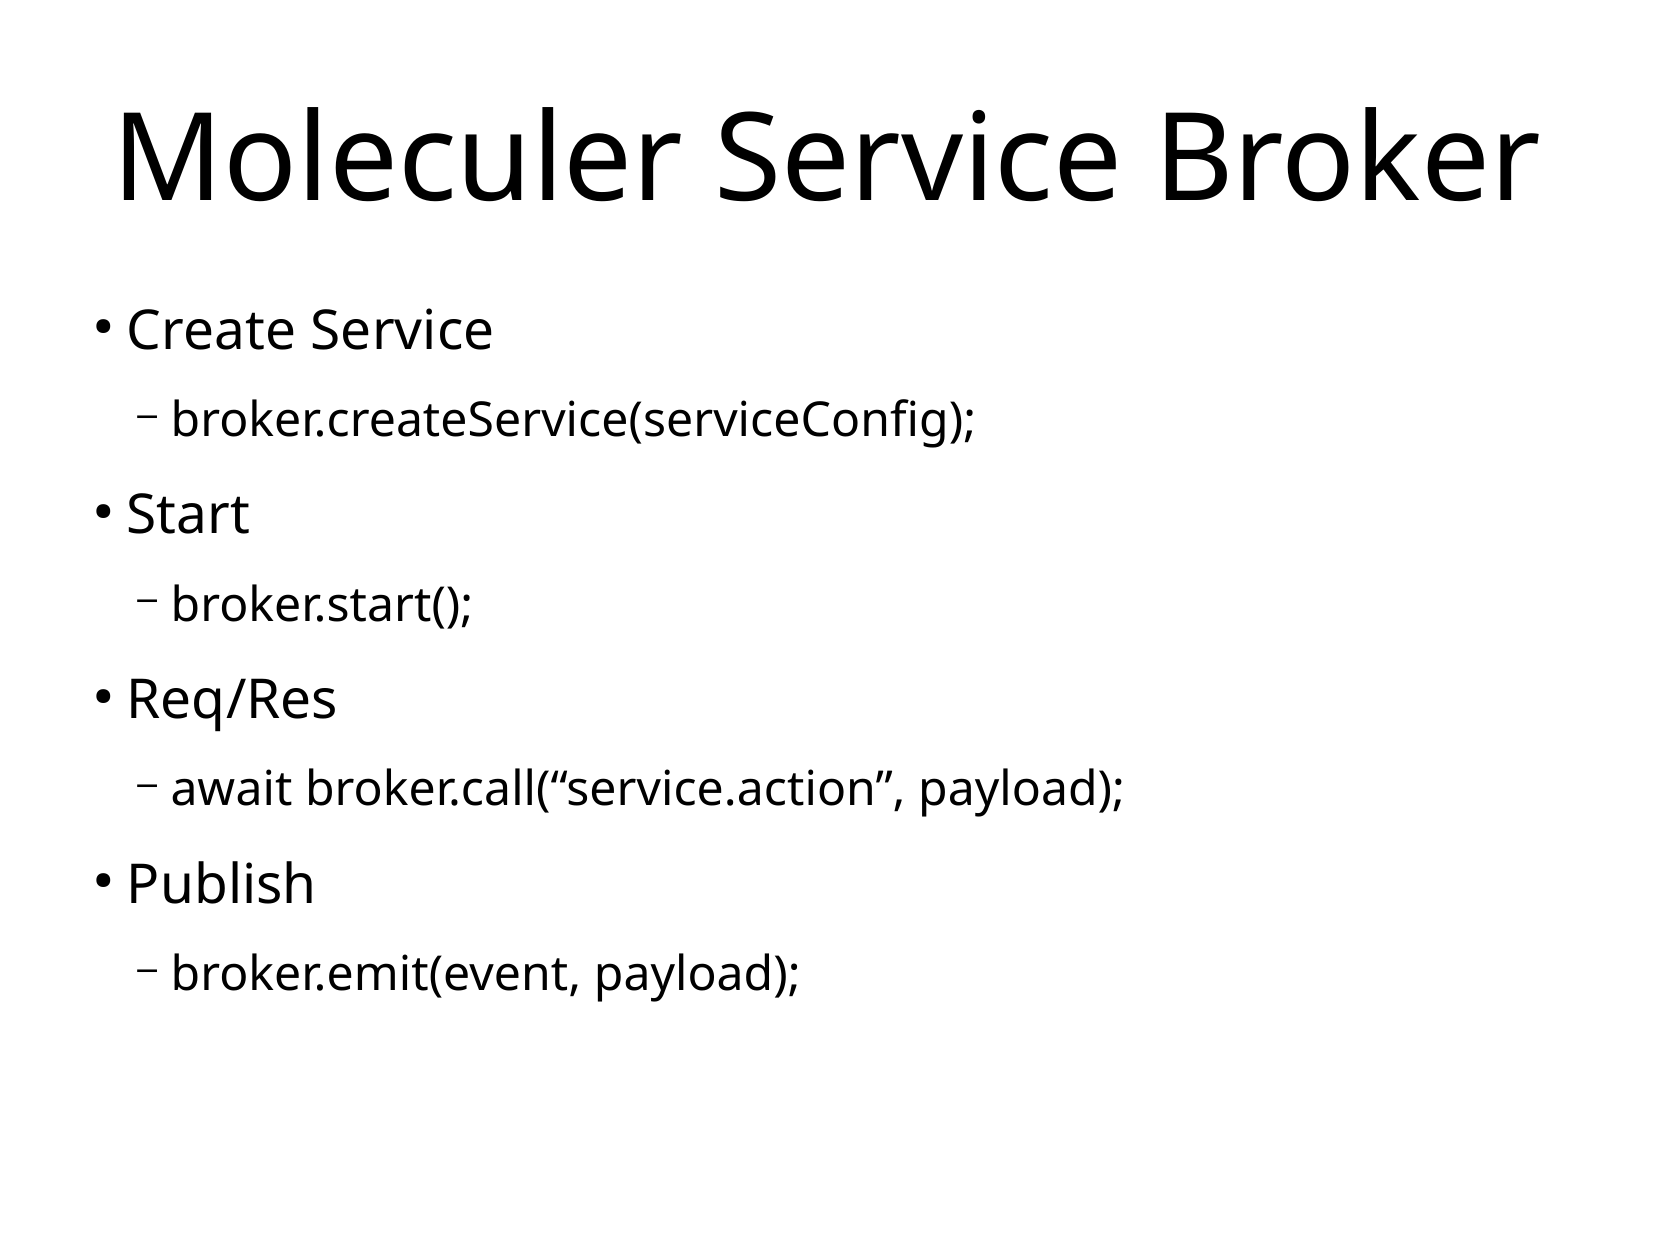

# Moleculer Service Broker
Create Service
broker.createService(serviceConfig);
Start
broker.start();
Req/Res
await broker.call(“service.action”, payload);
Publish
broker.emit(event, payload);